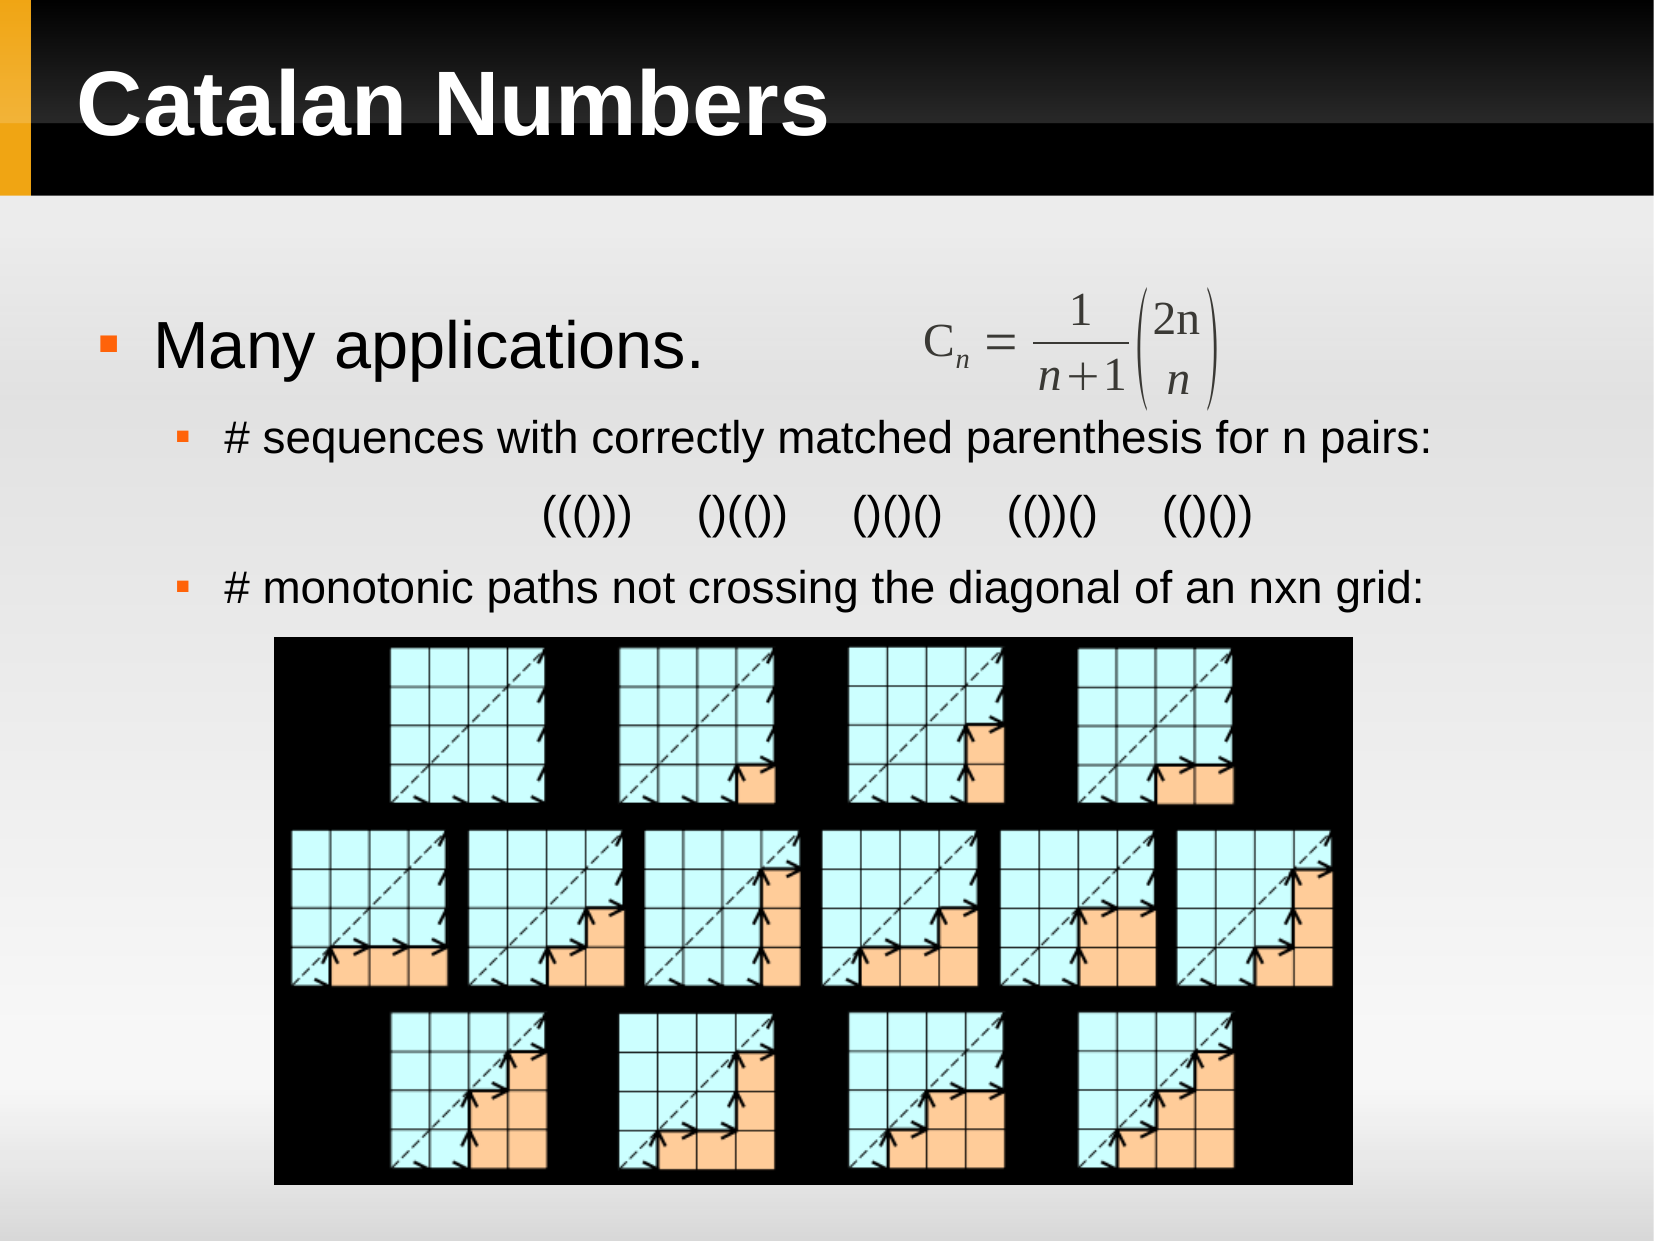

# Catalan Numbers
Many applications.
# sequences with correctly matched parenthesis for n pairs:
((())) ()(()) ()()() (())() (()())
# monotonic paths not crossing the diagonal of an nxn grid: